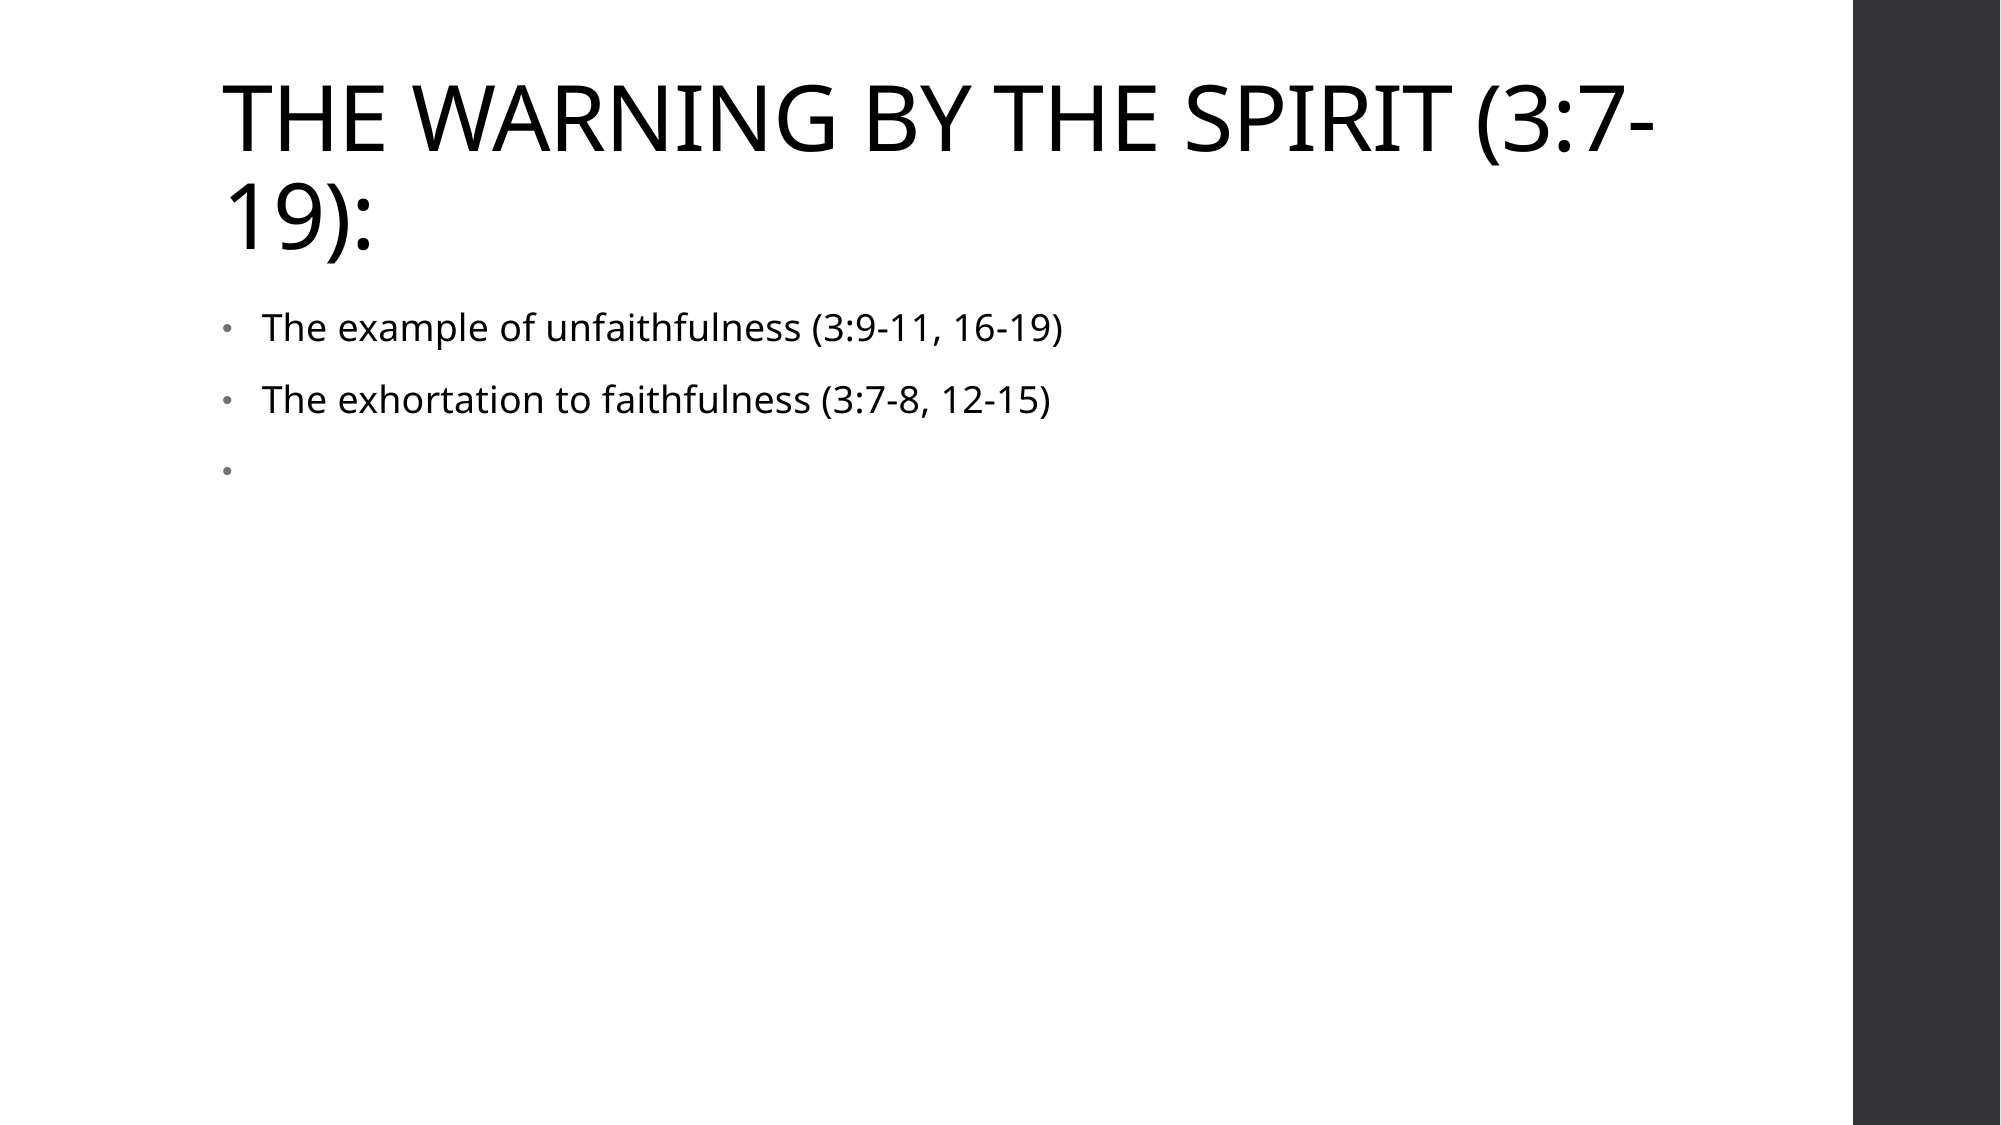

# THE WARNING BY THE SPIRIT (3:7-19):
 The example of unfaithfulness (3:9-11, 16-19)
 The exhortation to faithfulness (3:7-8, 12-15)